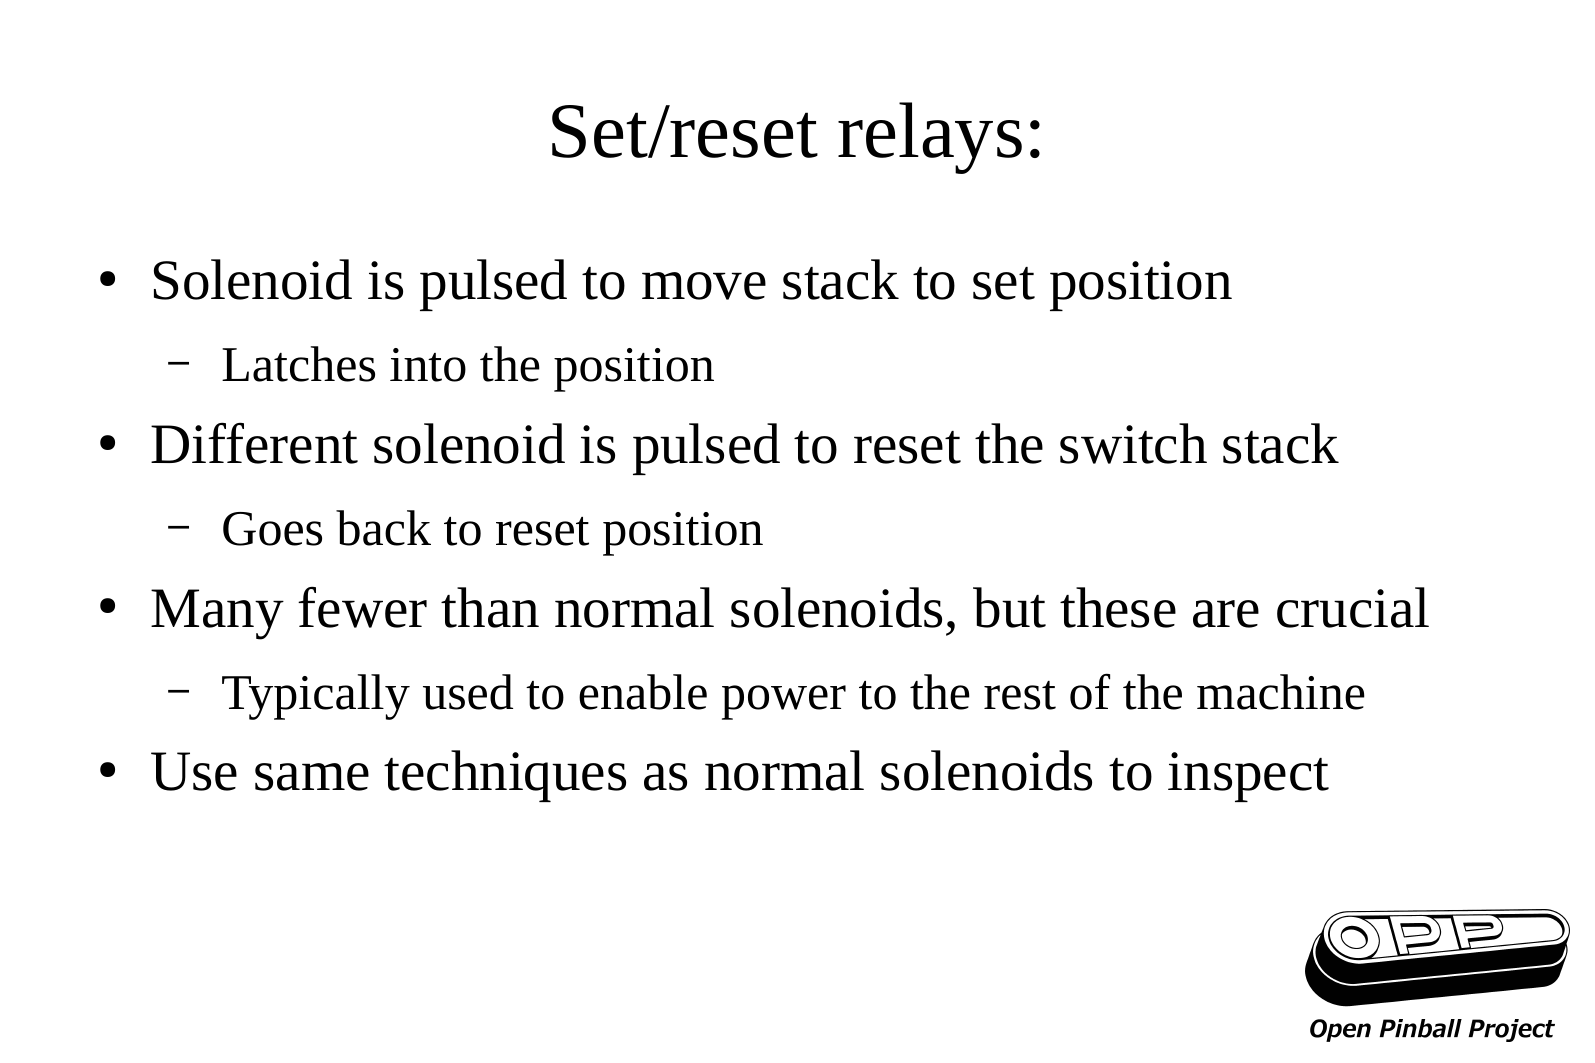

# Set/reset relays:
Solenoid is pulsed to move stack to set position
Latches into the position
Different solenoid is pulsed to reset the switch stack
Goes back to reset position
Many fewer than normal solenoids, but these are crucial
Typically used to enable power to the rest of the machine
Use same techniques as normal solenoids to inspect